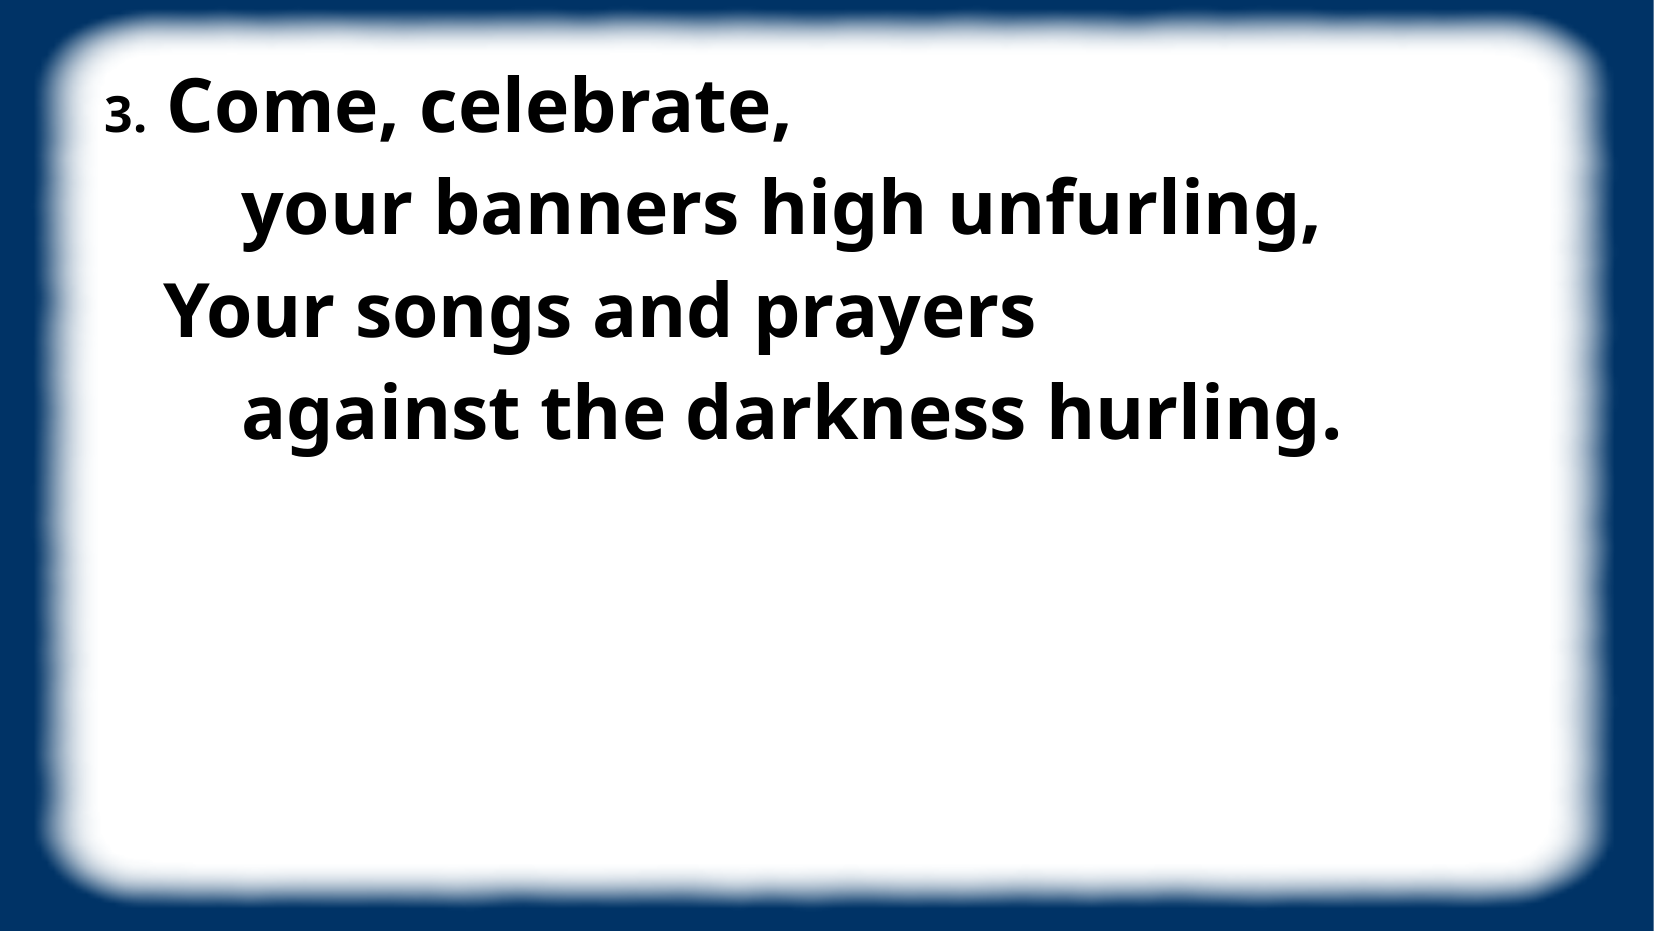

3. Come, celebrate,
 your banners high unfurling,
 Your songs and prayers
 against the darkness hurling.